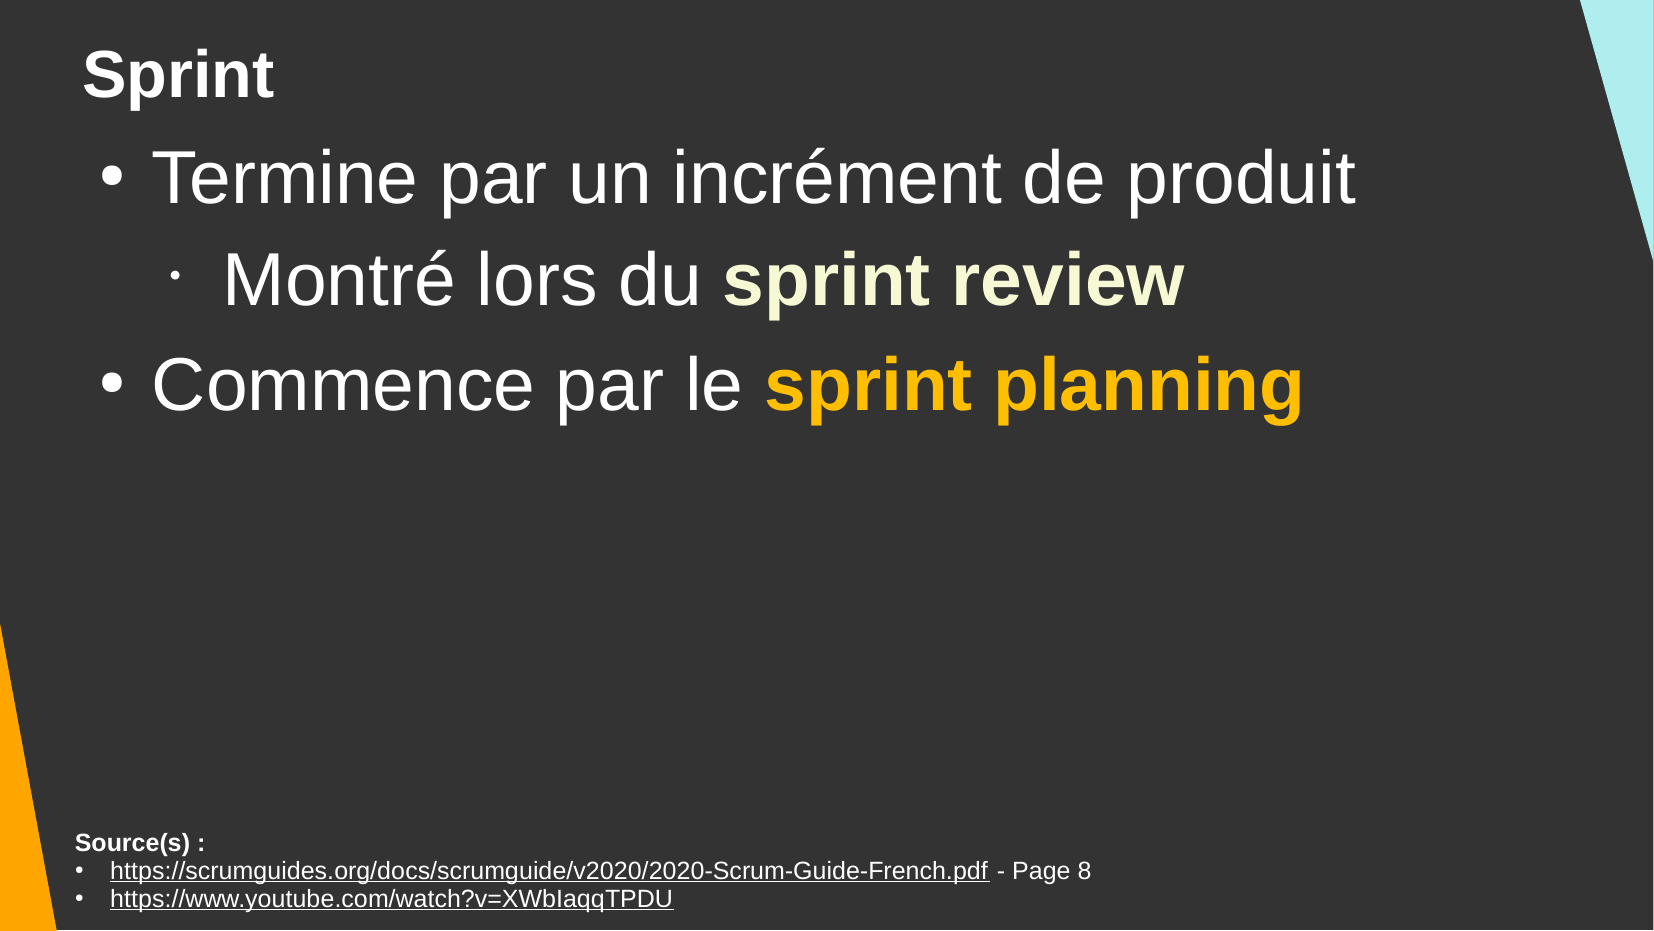

# Sprint
Termine par un incrément de produit
Montré lors du sprint review
Commence par le sprint planning
Source(s) :
https://scrumguides.org/docs/scrumguide/v2020/2020-Scrum-Guide-French.pdf - Page 8
https://www.youtube.com/watch?v=XWbIaqqTPDU